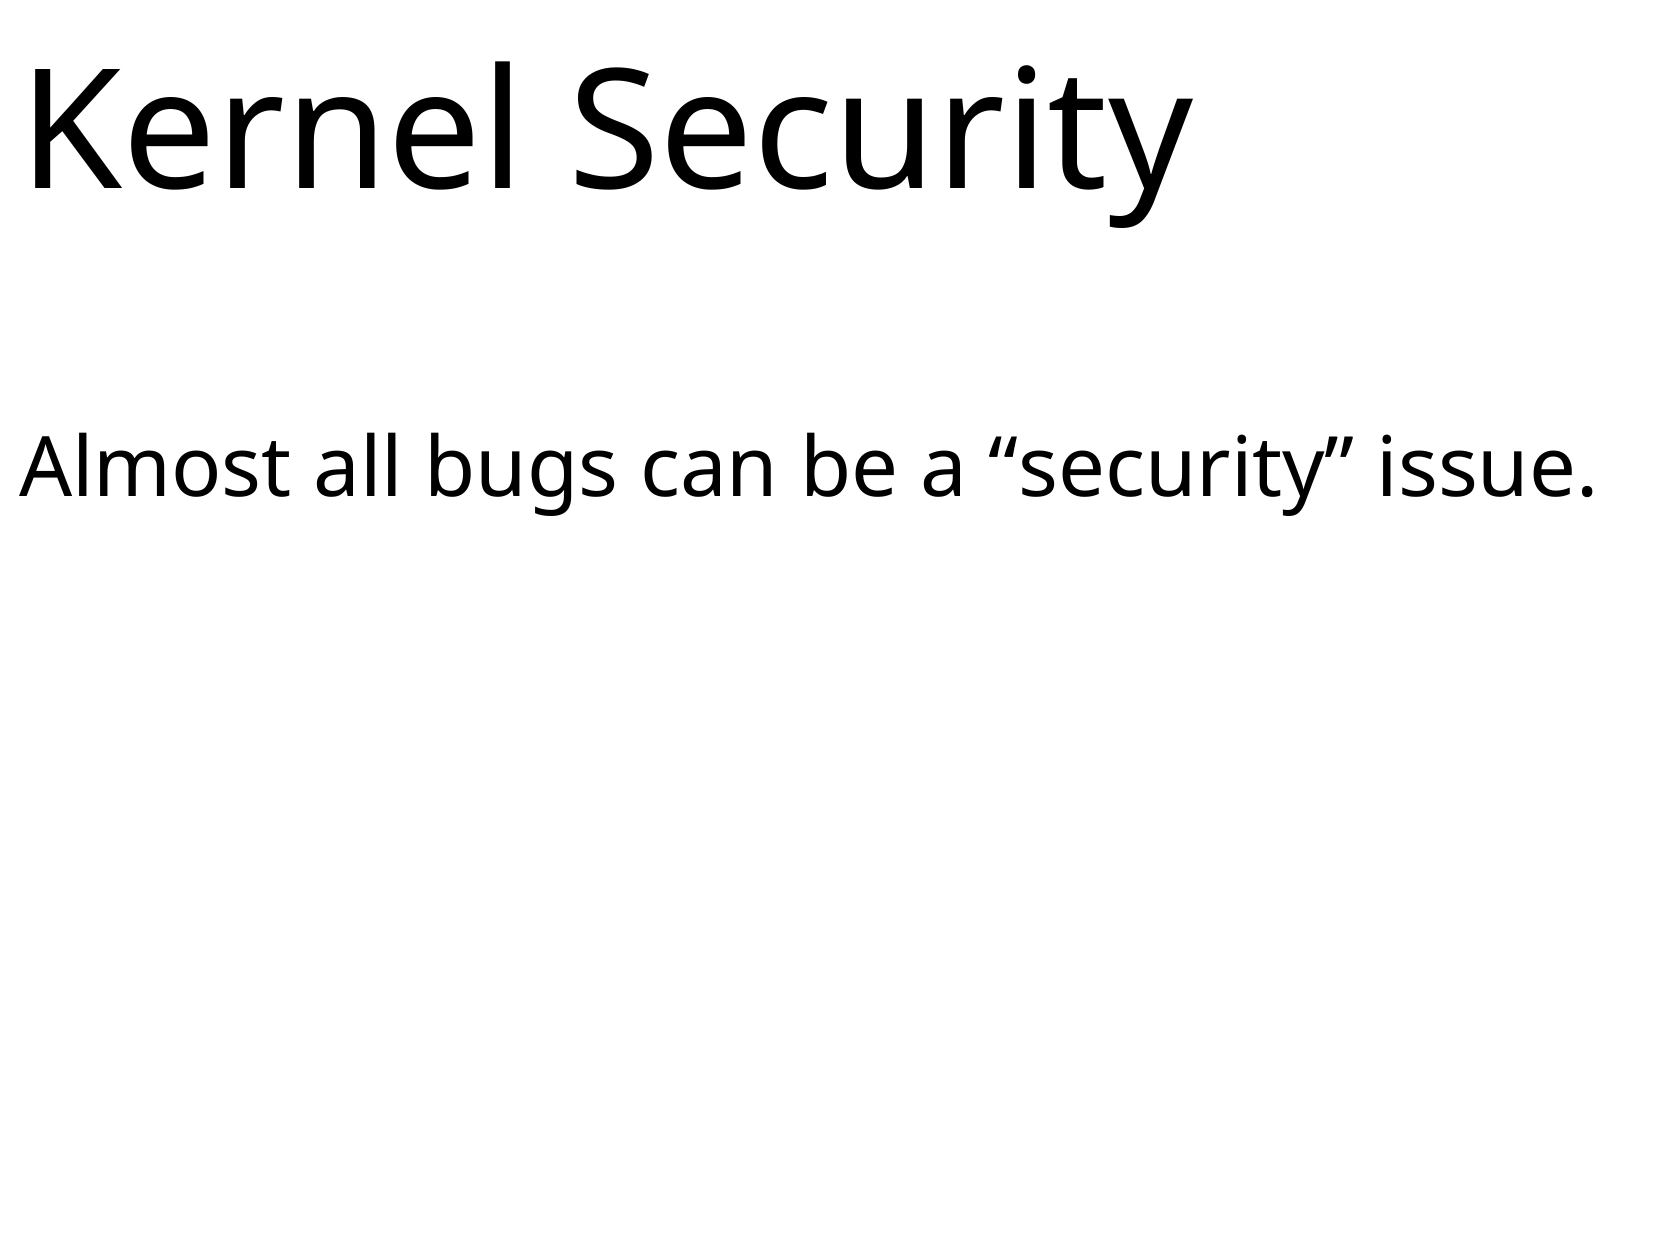

Kernel Security
Almost all bugs can be a “security” issue.